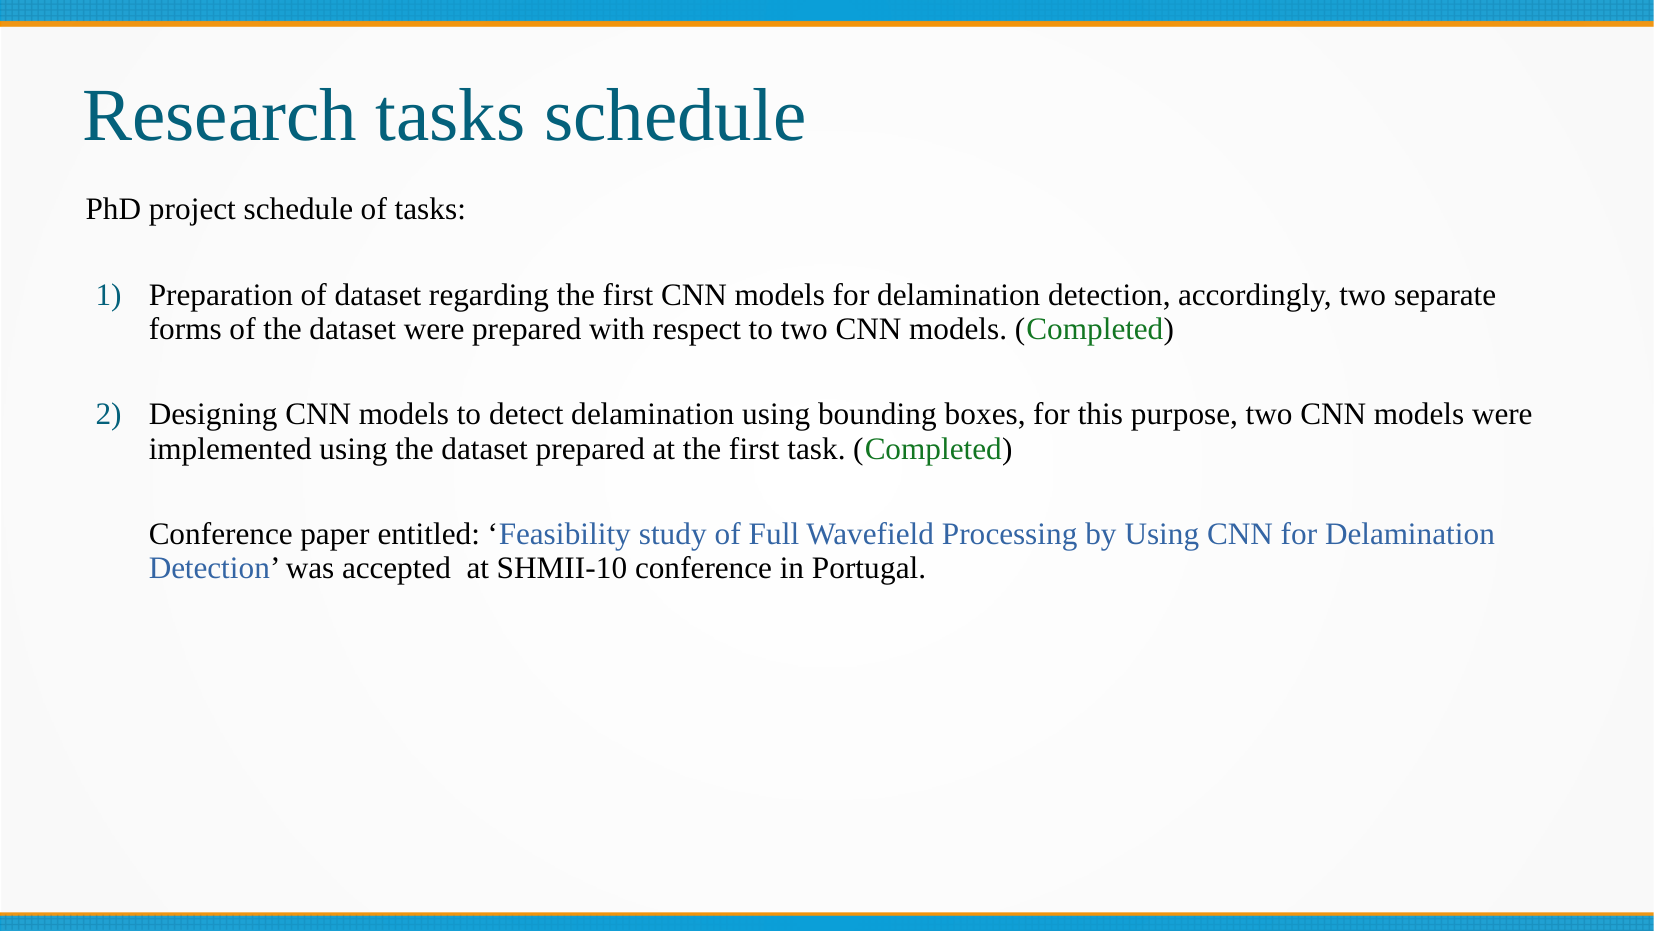

# Research tasks schedule
 PhD project schedule of tasks:
Preparation of dataset regarding the first CNN models for delamination detection, accordingly, two separate forms of the dataset were prepared with respect to two CNN models. (Completed)
Designing CNN models to detect delamination using bounding boxes, for this purpose, two CNN models were implemented using the dataset prepared at the first task. (Completed)
Conference paper entitled: ‘Feasibility study of Full Wavefield Processing by Using CNN for Delamination Detection’ was accepted at SHMII-10 conference in Portugal.